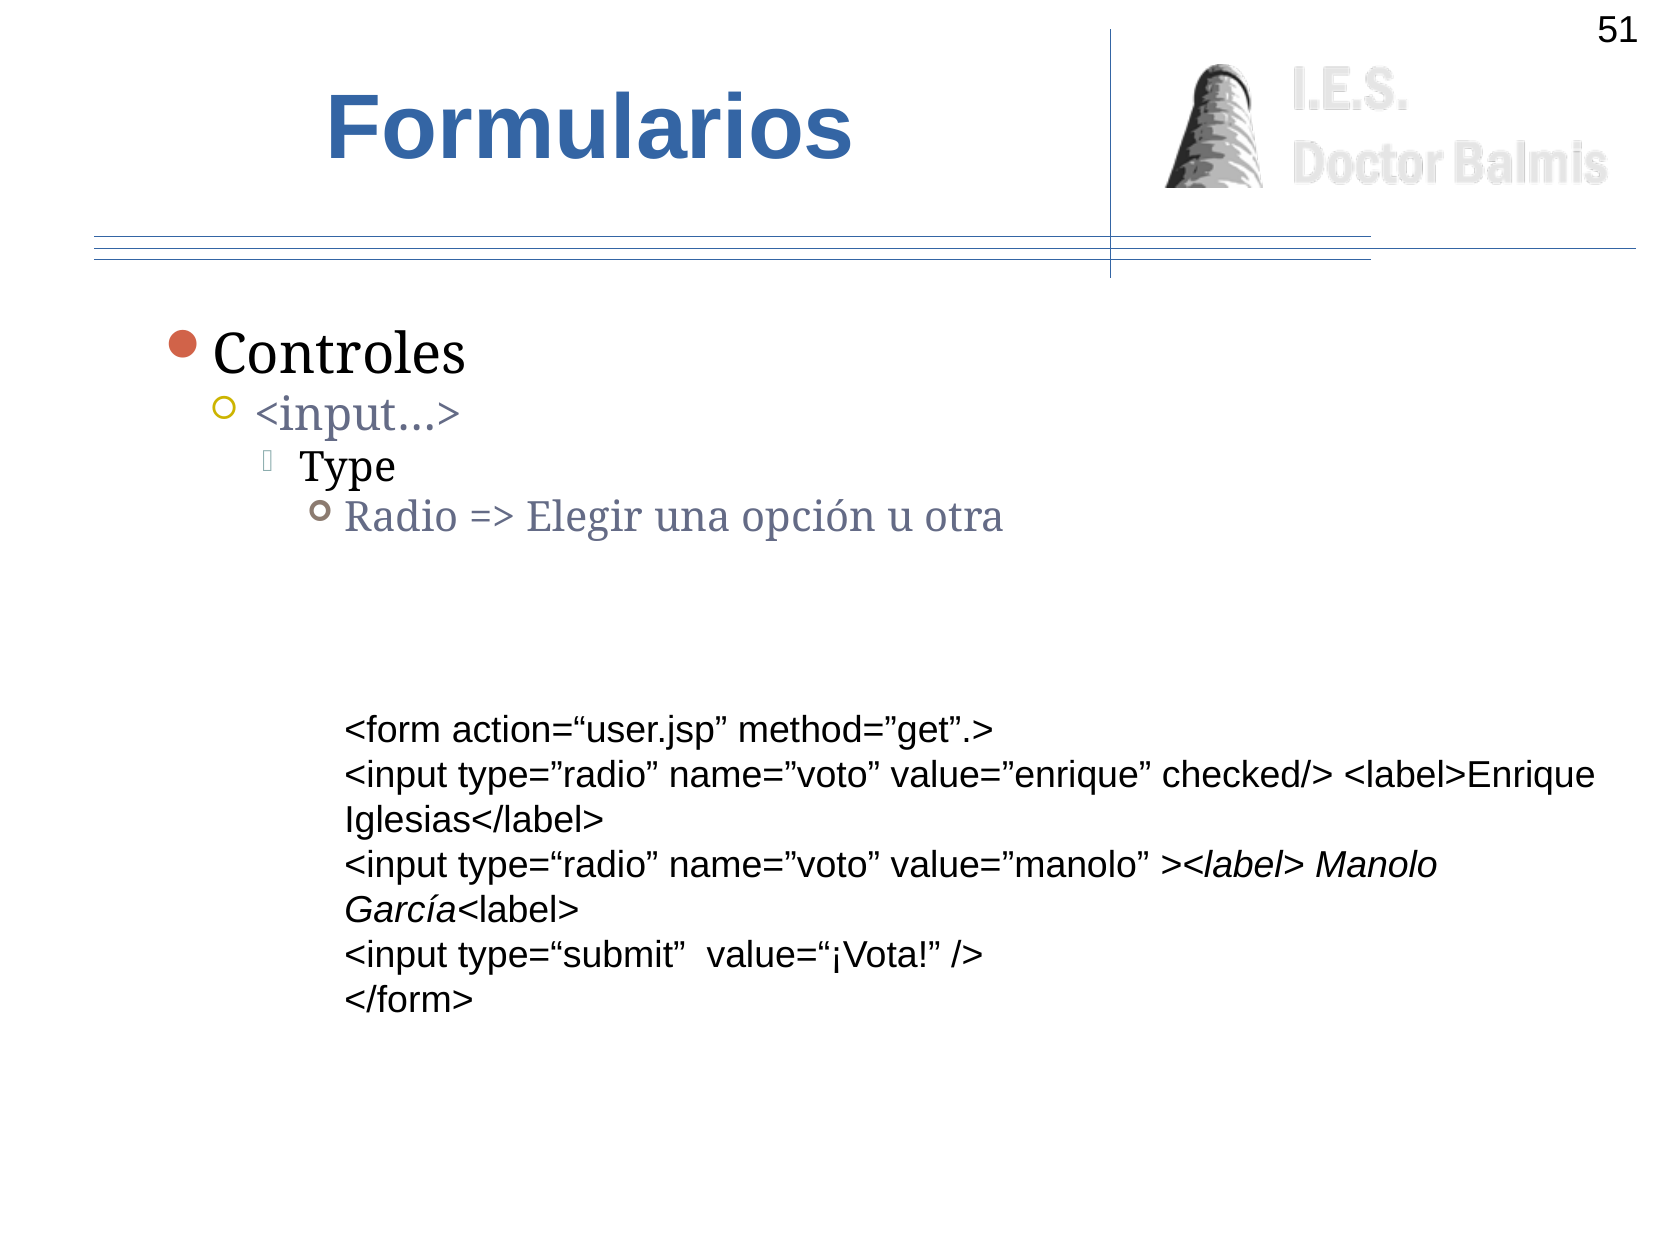

# Formularios
Controles
<input…>
Type
Radio => Elegir una opción u otra
<form action=“user.jsp” method=”get”.>
<input type=”radio” name=”voto” value=”enrique” checked/> <label>Enrique
Iglesias</label>
<input type=“radio” name=”voto” value=”manolo” ><label> Manolo García<label>
<input type=“submit” value=“¡Vota!” />
</form>